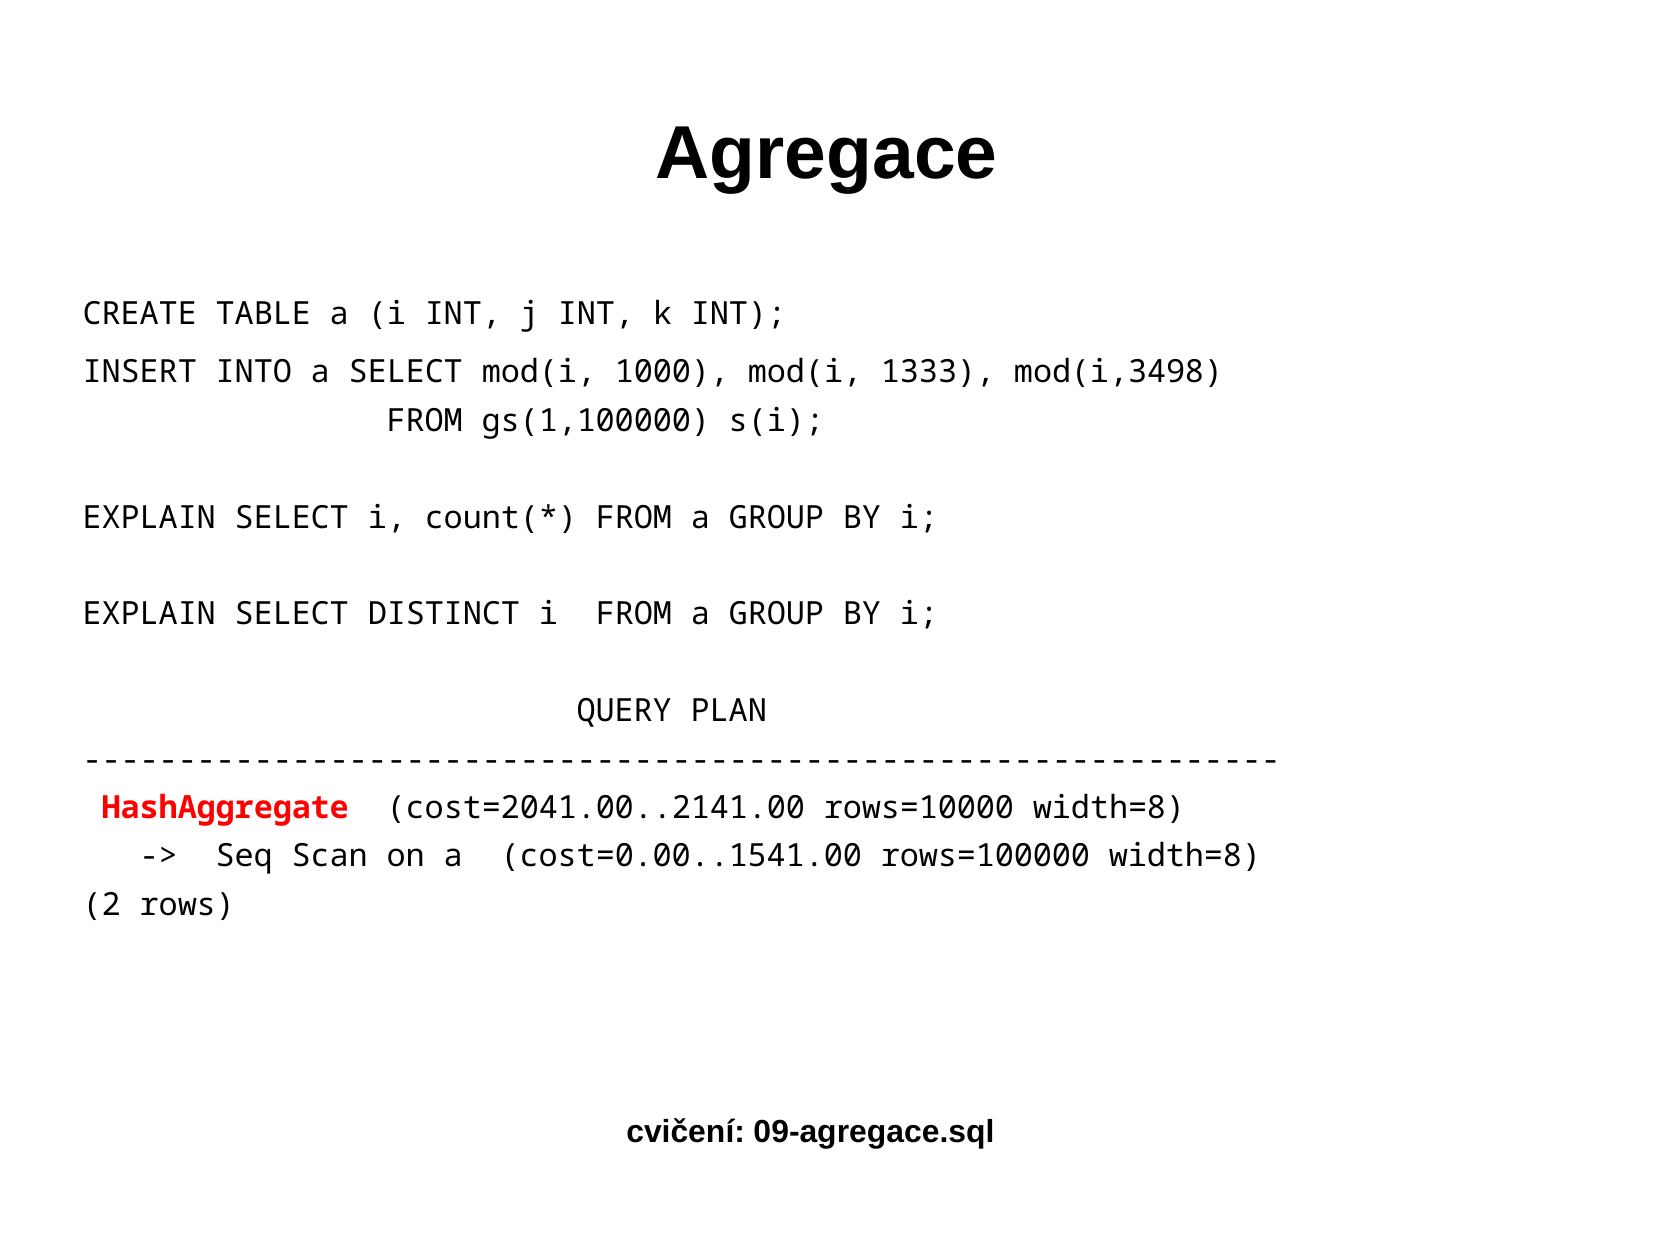

# Agregace
CREATE TABLE a (i INT, j INT, k INT);
INSERT INTO a SELECT mod(i, 1000), mod(i, 1333), mod(i,3498)
 FROM gs(1,100000) s(i);
EXPLAIN SELECT i, count(*) FROM a GROUP BY i;
EXPLAIN SELECT DISTINCT i FROM a GROUP BY i;
 QUERY PLAN
---------------------------------------------------------------
 HashAggregate (cost=2041.00..2141.00 rows=10000 width=8)
 -> Seq Scan on a (cost=0.00..1541.00 rows=100000 width=8)
(2 rows)
cvičení: 09-agregace.sql